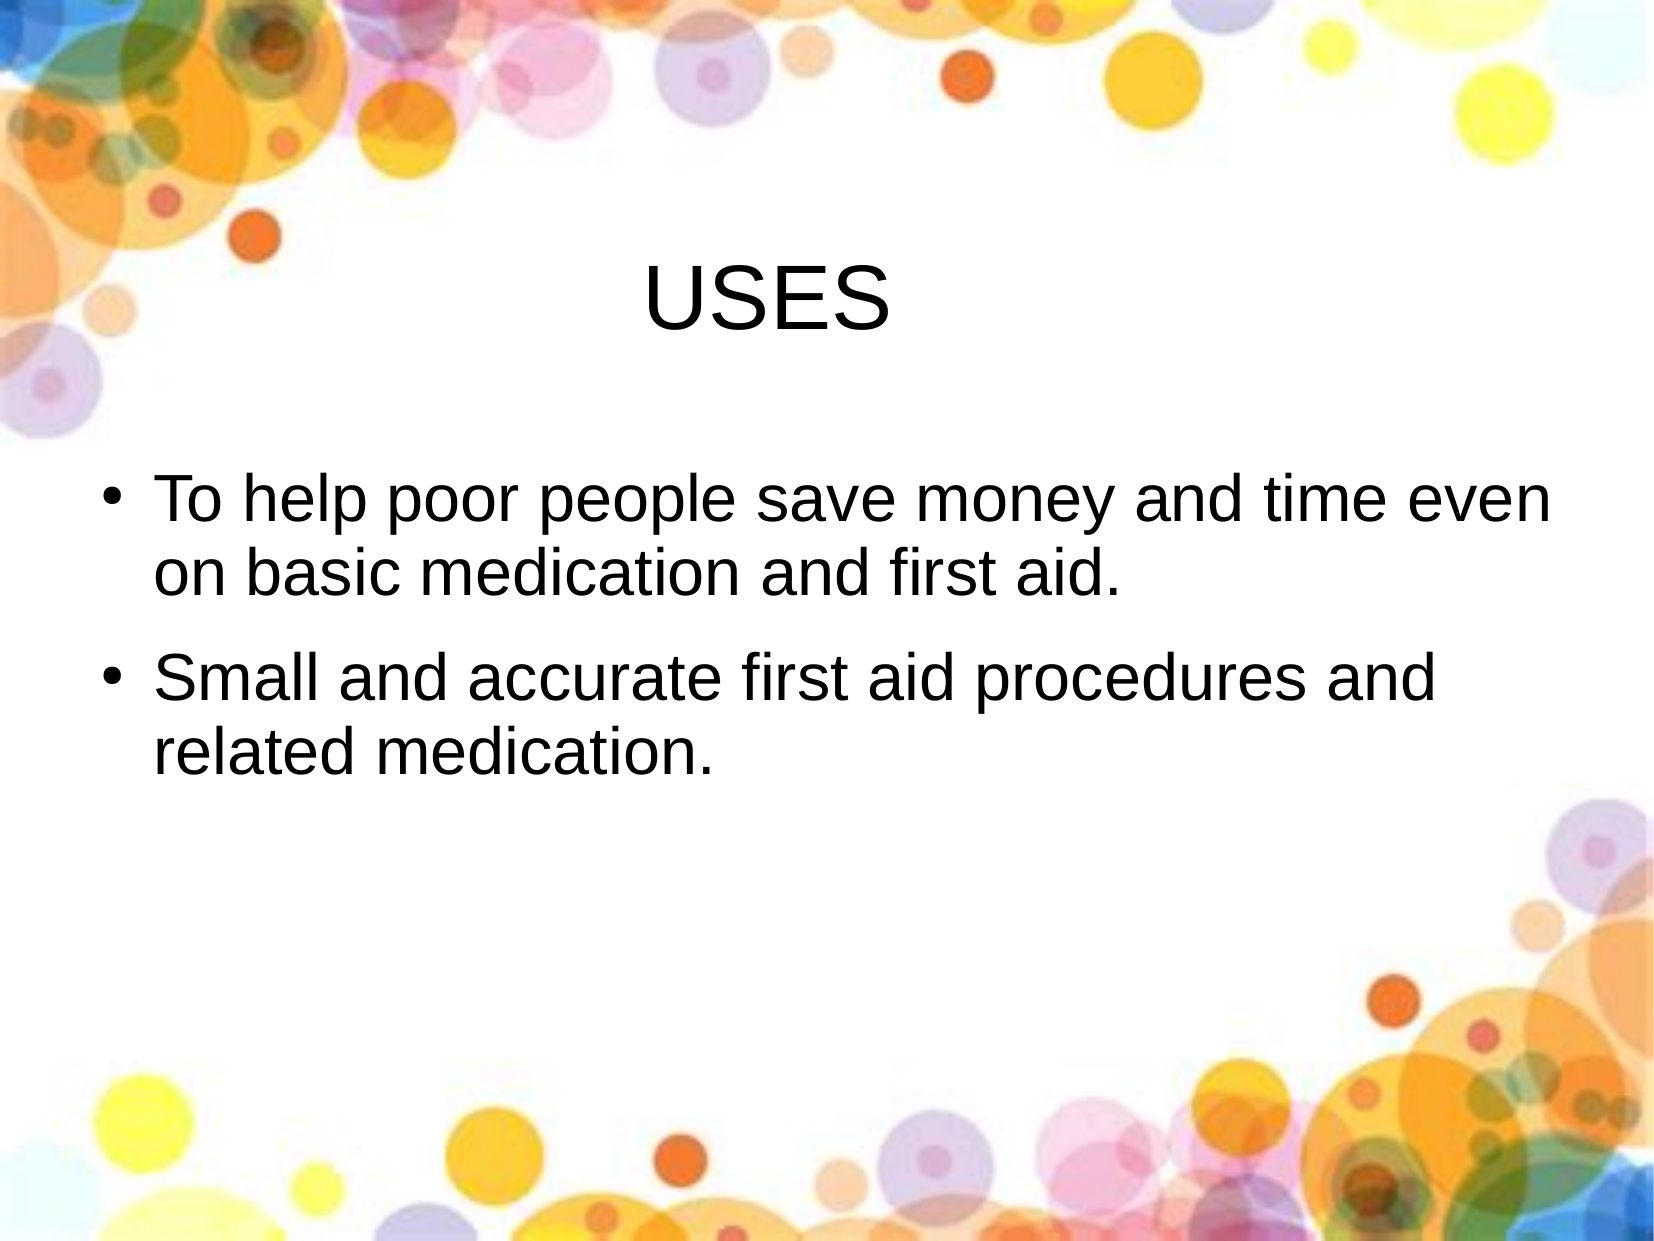

# USES
To help poor people save money and time even on basic medication and first aid.
Small and accurate first aid procedures and related medication.